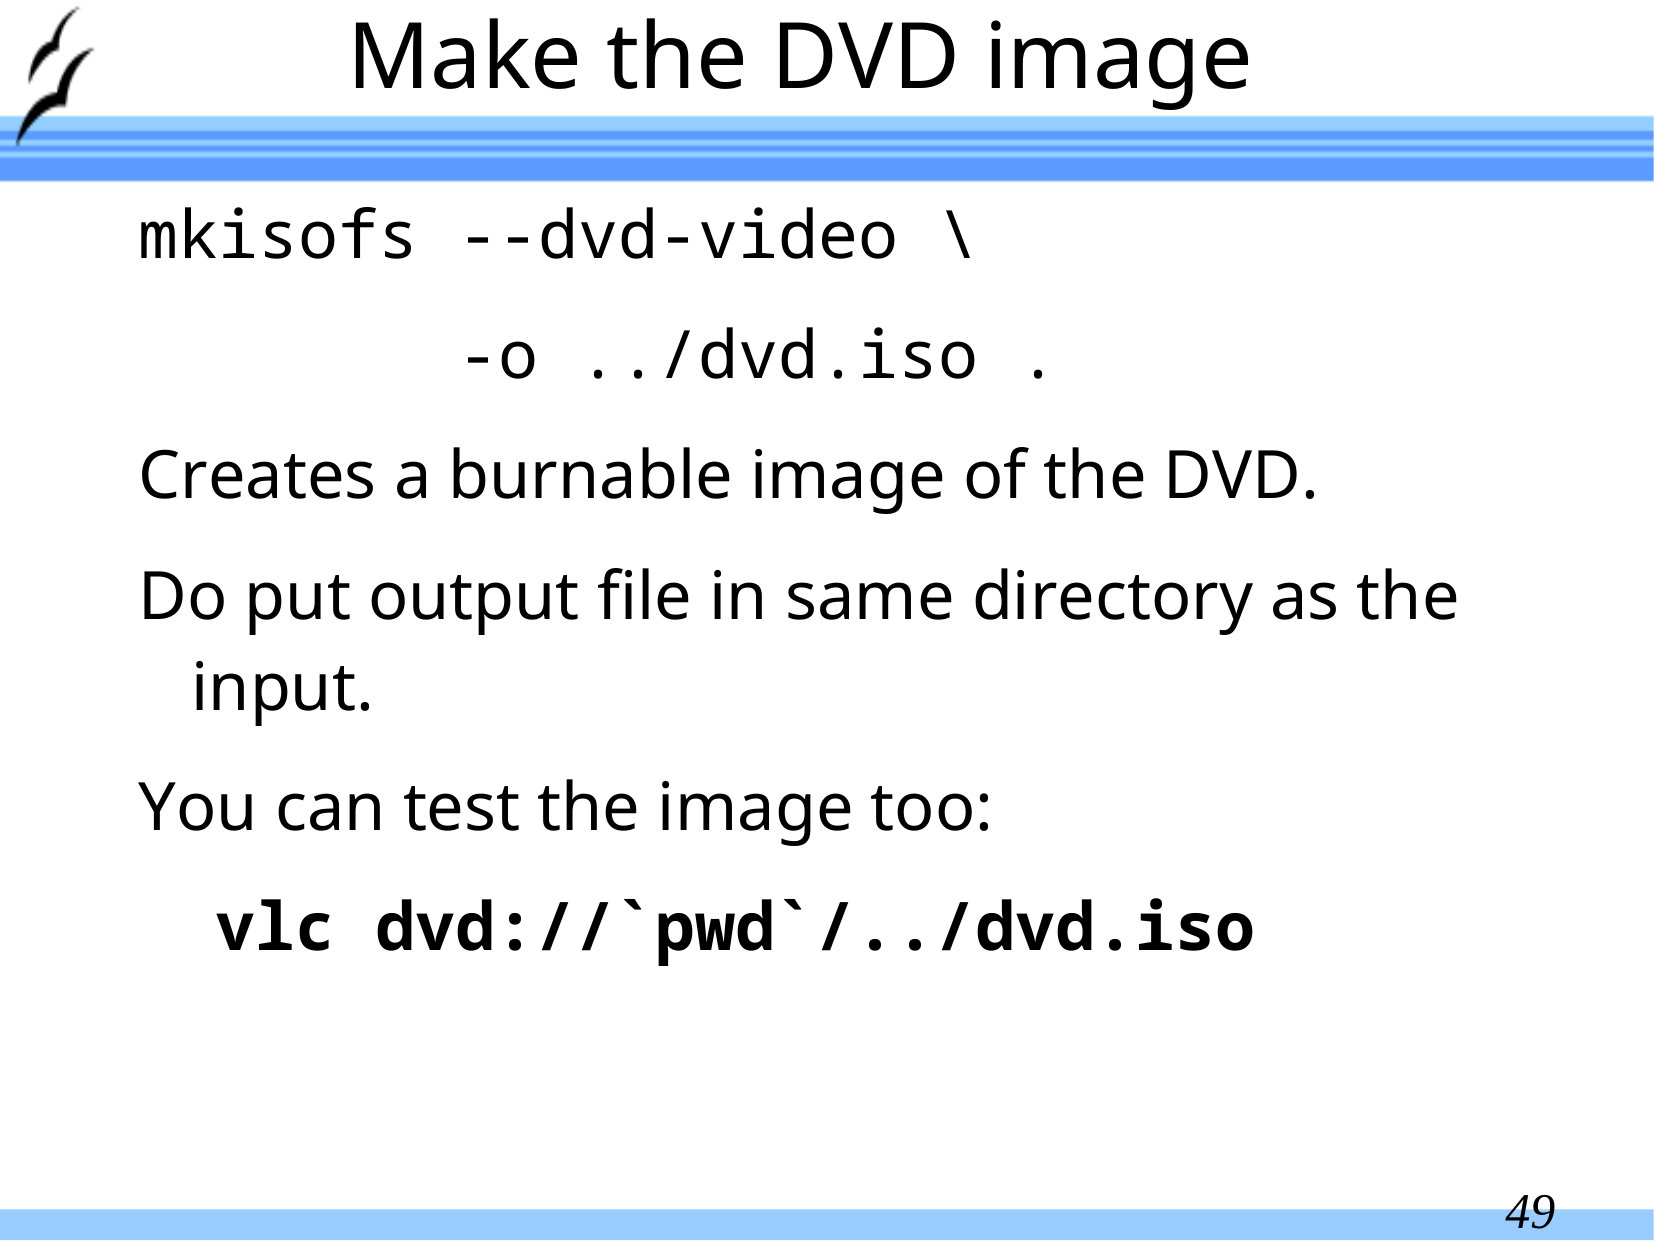

# Make the DVD image
mkisofs --dvd-video \
 -o ../dvd.iso .
Creates a burnable image of the DVD.
Do put output file in same directory as the input.
You can test the image too:
vlc dvd://`pwd`/../dvd.iso